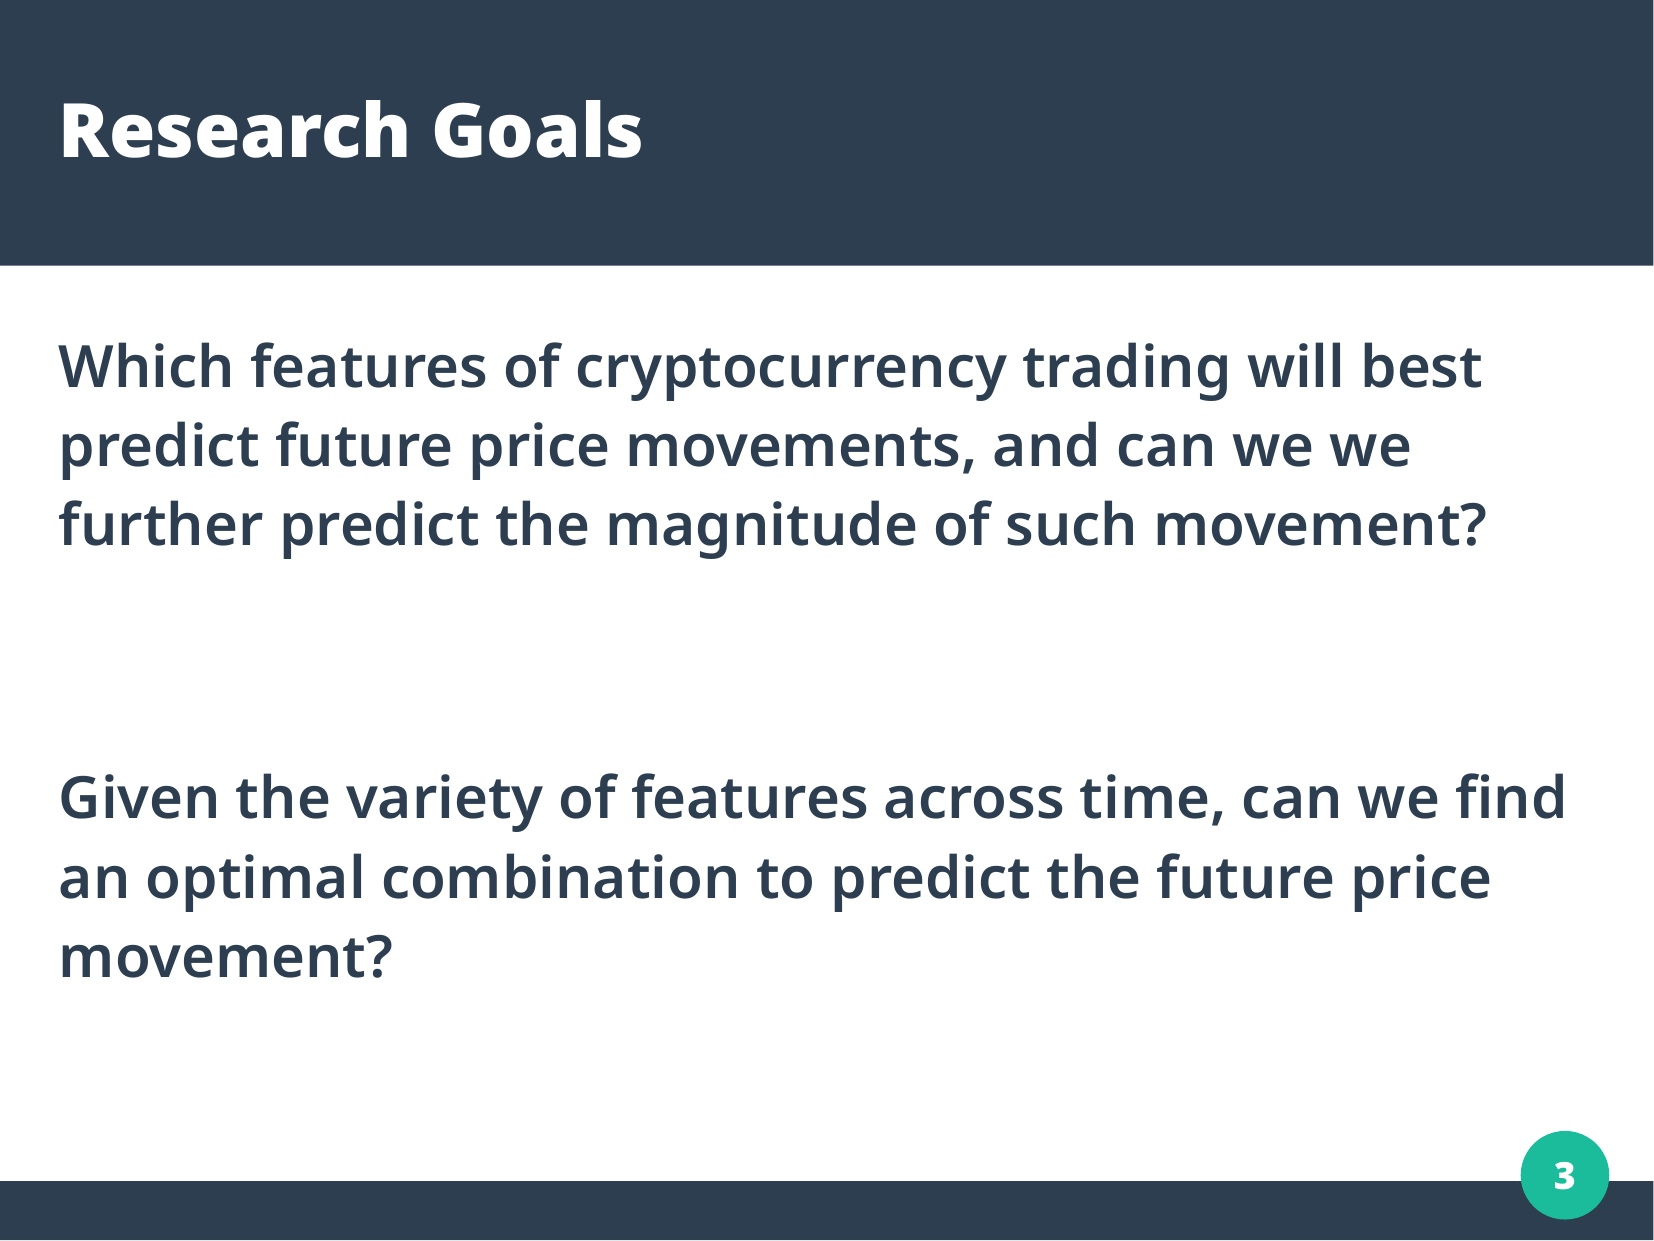

# Research Goals
Which features of cryptocurrency trading will best predict future price movements, and can we we further predict the magnitude of such movement?
Given the variety of features across time, can we find an optimal combination to predict the future price movement?
3